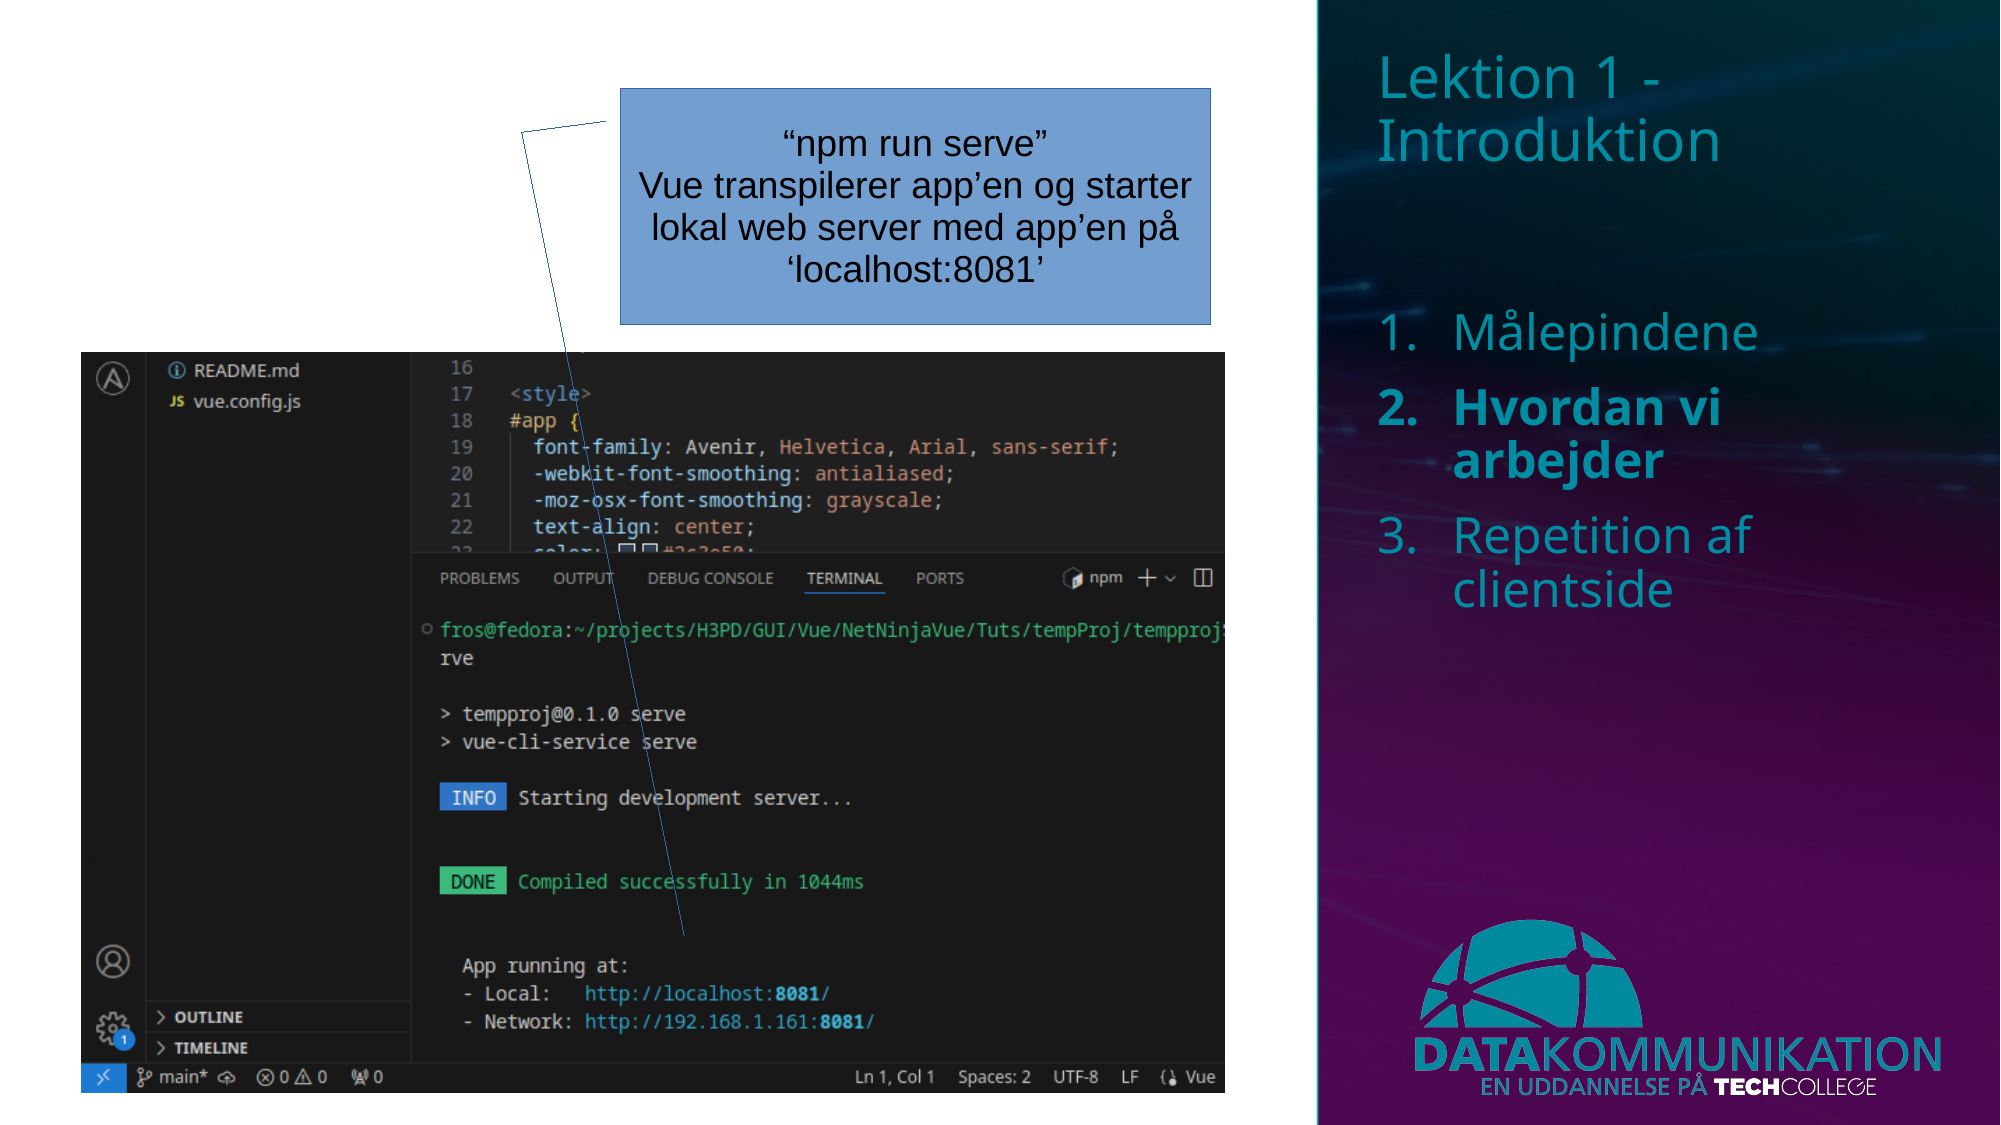

Lektion 1 - Introduktion
“npm run serve”
Vue transpilerer app’en og starter lokal web server med app’en på ‘localhost:8081’
# Målepindene
Hvordan vi arbejder
Repetition af clientside